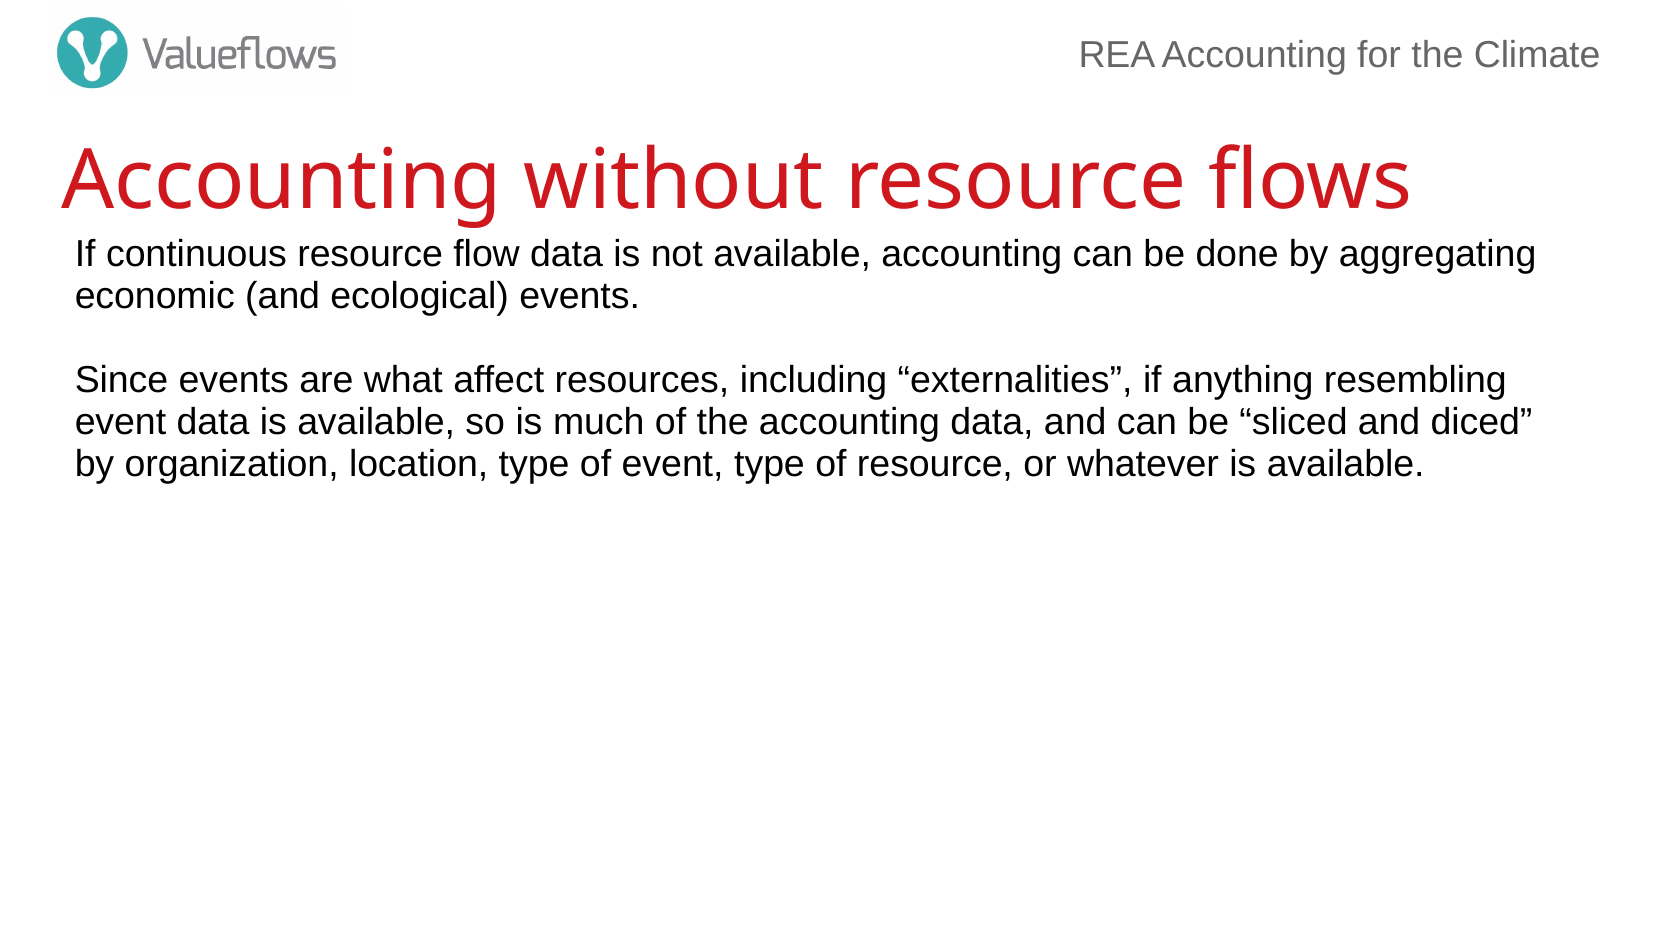

REA Accounting for the Climate
Accounting without resource flows
If continuous resource flow data is not available, accounting can be done by aggregating economic (and ecological) events.
Since events are what affect resources, including “externalities”, if anything resembling event data is available, so is much of the accounting data, and can be “sliced and diced” by organization, location, type of event, type of resource, or whatever is available.